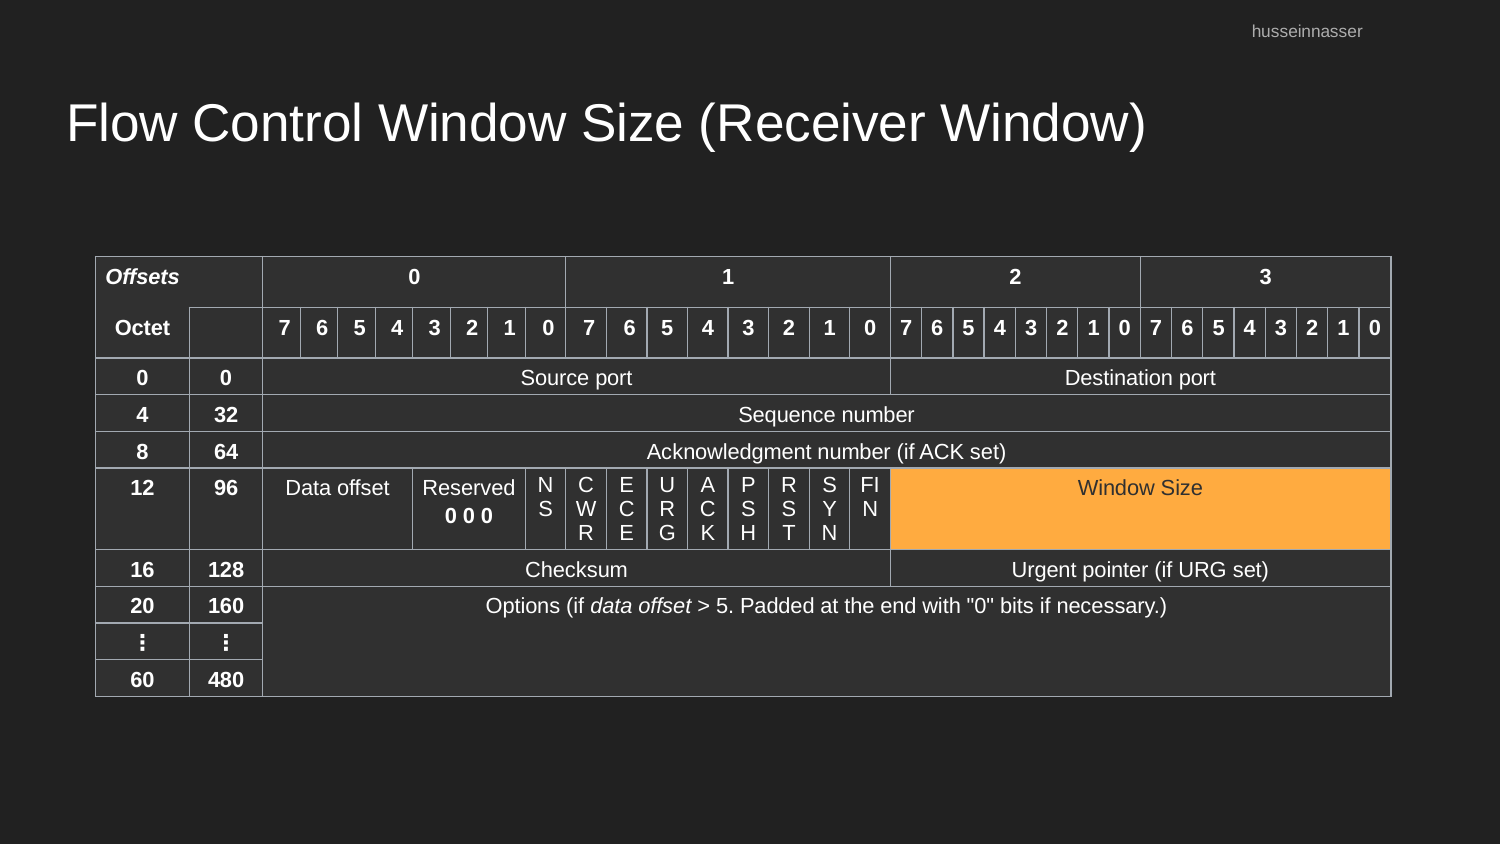

husseinnasser
# Flow Control Window Size (Receiver Window)
| Offsets | | 0 | | | | | | | | 1 | | | | | | | | 2 | | | | | | | | 3 | | | | | | | |
| --- | --- | --- | --- | --- | --- | --- | --- | --- | --- | --- | --- | --- | --- | --- | --- | --- | --- | --- | --- | --- | --- | --- | --- | --- | --- | --- | --- | --- | --- | --- | --- | --- | --- |
| Octet | | 7 | 6 | 5 | 4 | 3 | 2 | 1 | 0 | 7 | 6 | 5 | 4 | 3 | 2 | 1 | 0 | 7 | 6 | 5 | 4 | 3 | 2 | 1 | 0 | 7 | 6 | 5 | 4 | 3 | 2 | 1 | 0 |
| 0 | 0 | Source port | | | | | | | | | | | | | | | | Destination port | | | | | | | | | | | | | | | |
| 4 | 32 | Sequence number | | | | | | | | | | | | | | | | | | | | | | | | | | | | | | | |
| 8 | 64 | Acknowledgment number (if ACK set) | | | | | | | | | | | | | | | | | | | | | | | | | | | | | | | |
| 12 | 96 | Data offset | | | | Reserved 0 0 0 | | | NS | CWR | ECE | URG | ACK | PSH | RST | SYN | FIN | Window Size | | | | | | | | | | | | | | | |
| 16 | 128 | Checksum | | | | | | | | | | | | | | | | Urgent pointer (if URG set) | | | | | | | | | | | | | | | |
| 20 | 160 | Options (if data offset > 5. Padded at the end with "0" bits if necessary.) | | | | | | | | | | | | | | | | | | | | | | | | | | | | | | | |
| ⋮ | ⋮ | | | | | | | | | | | | | | | | | | | | | | | | | | | | | | | | |
| 60 | 480 | | | | | | | | | | | | | | | | | | | | | | | | | | | | | | | | |